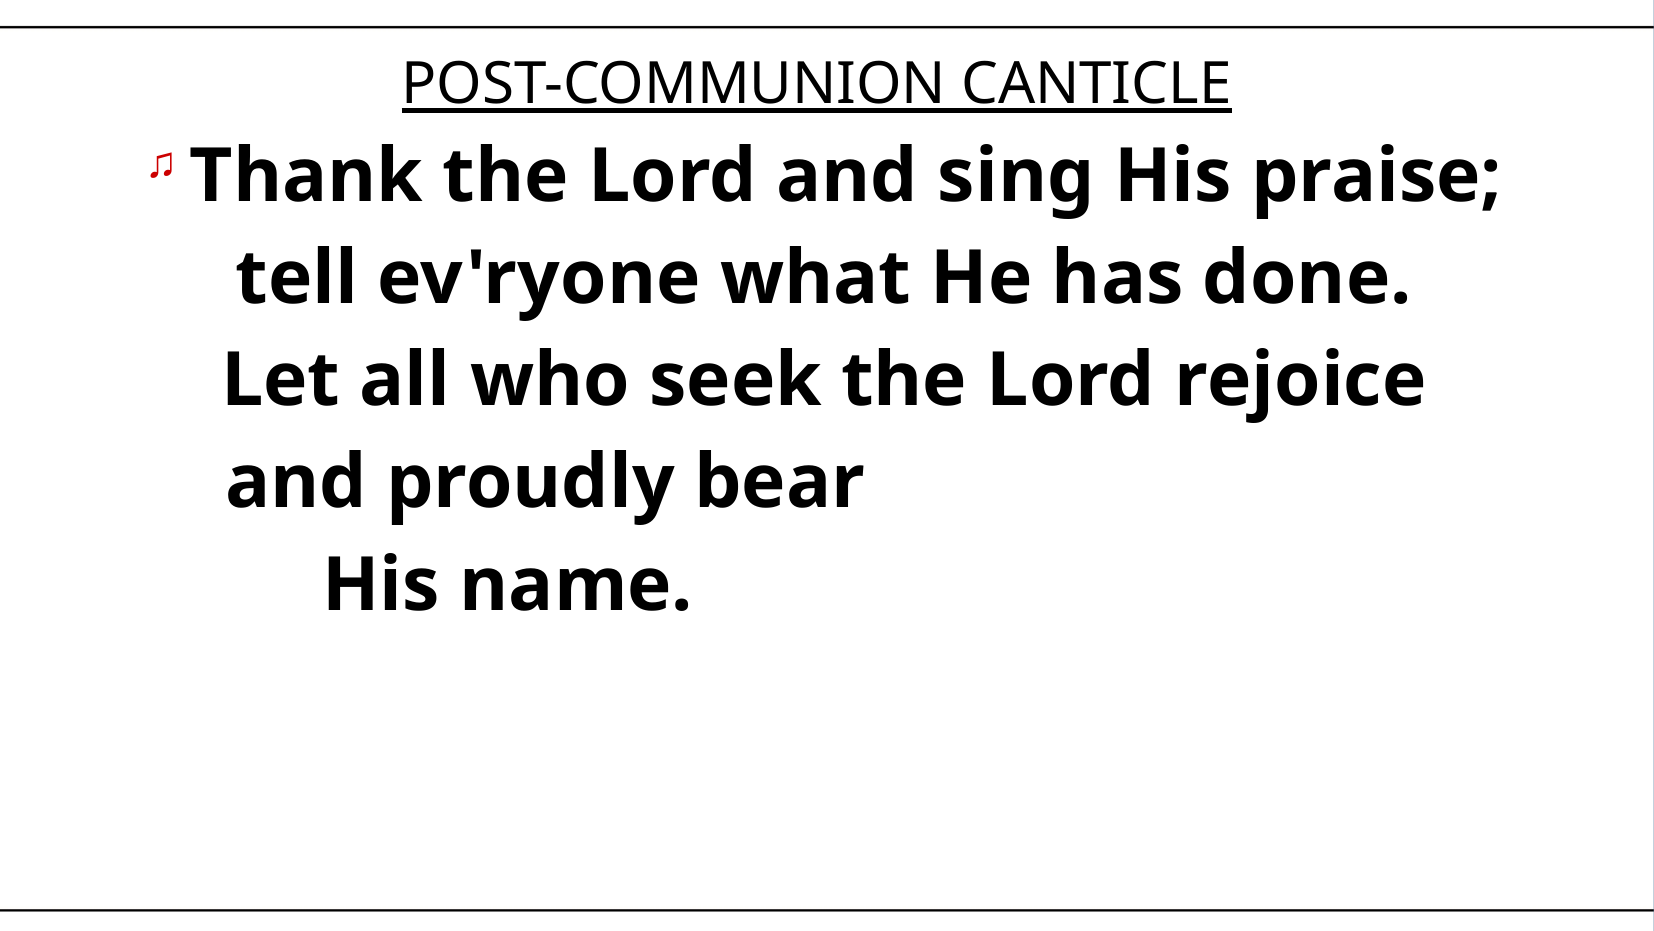

POST-COMMUNION CANTICLE
♫ Thank the Lord and sing His praise;
tell ev'ryone what He has done.
Let all who seek the Lord rejoice
 and proudly bear
 His name.